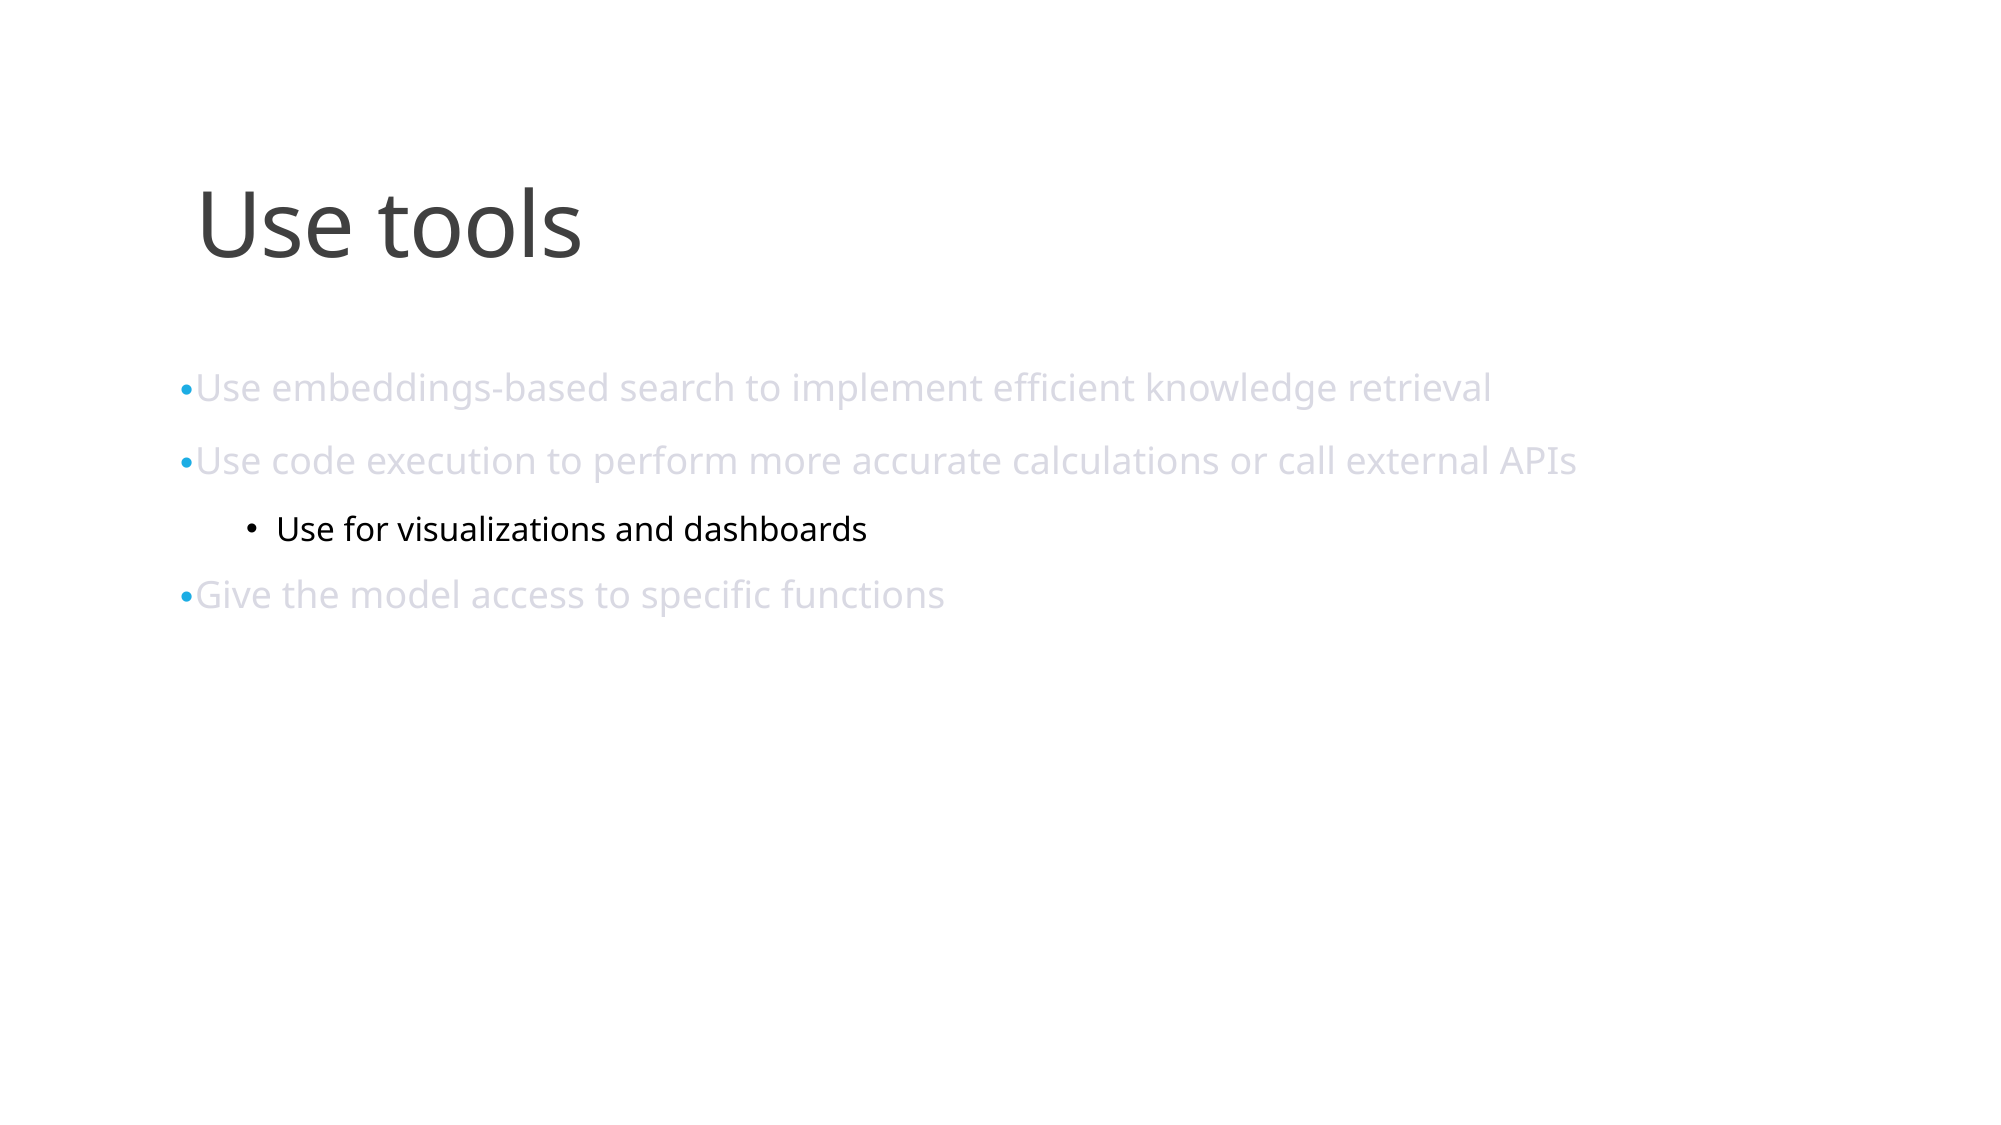

# Use tools
Use embeddings-based search to implement efficient knowledge retrieval
Use code execution to perform more accurate calculations or call external APIs
Use for visualizations and dashboards
Give the model access to specific functions